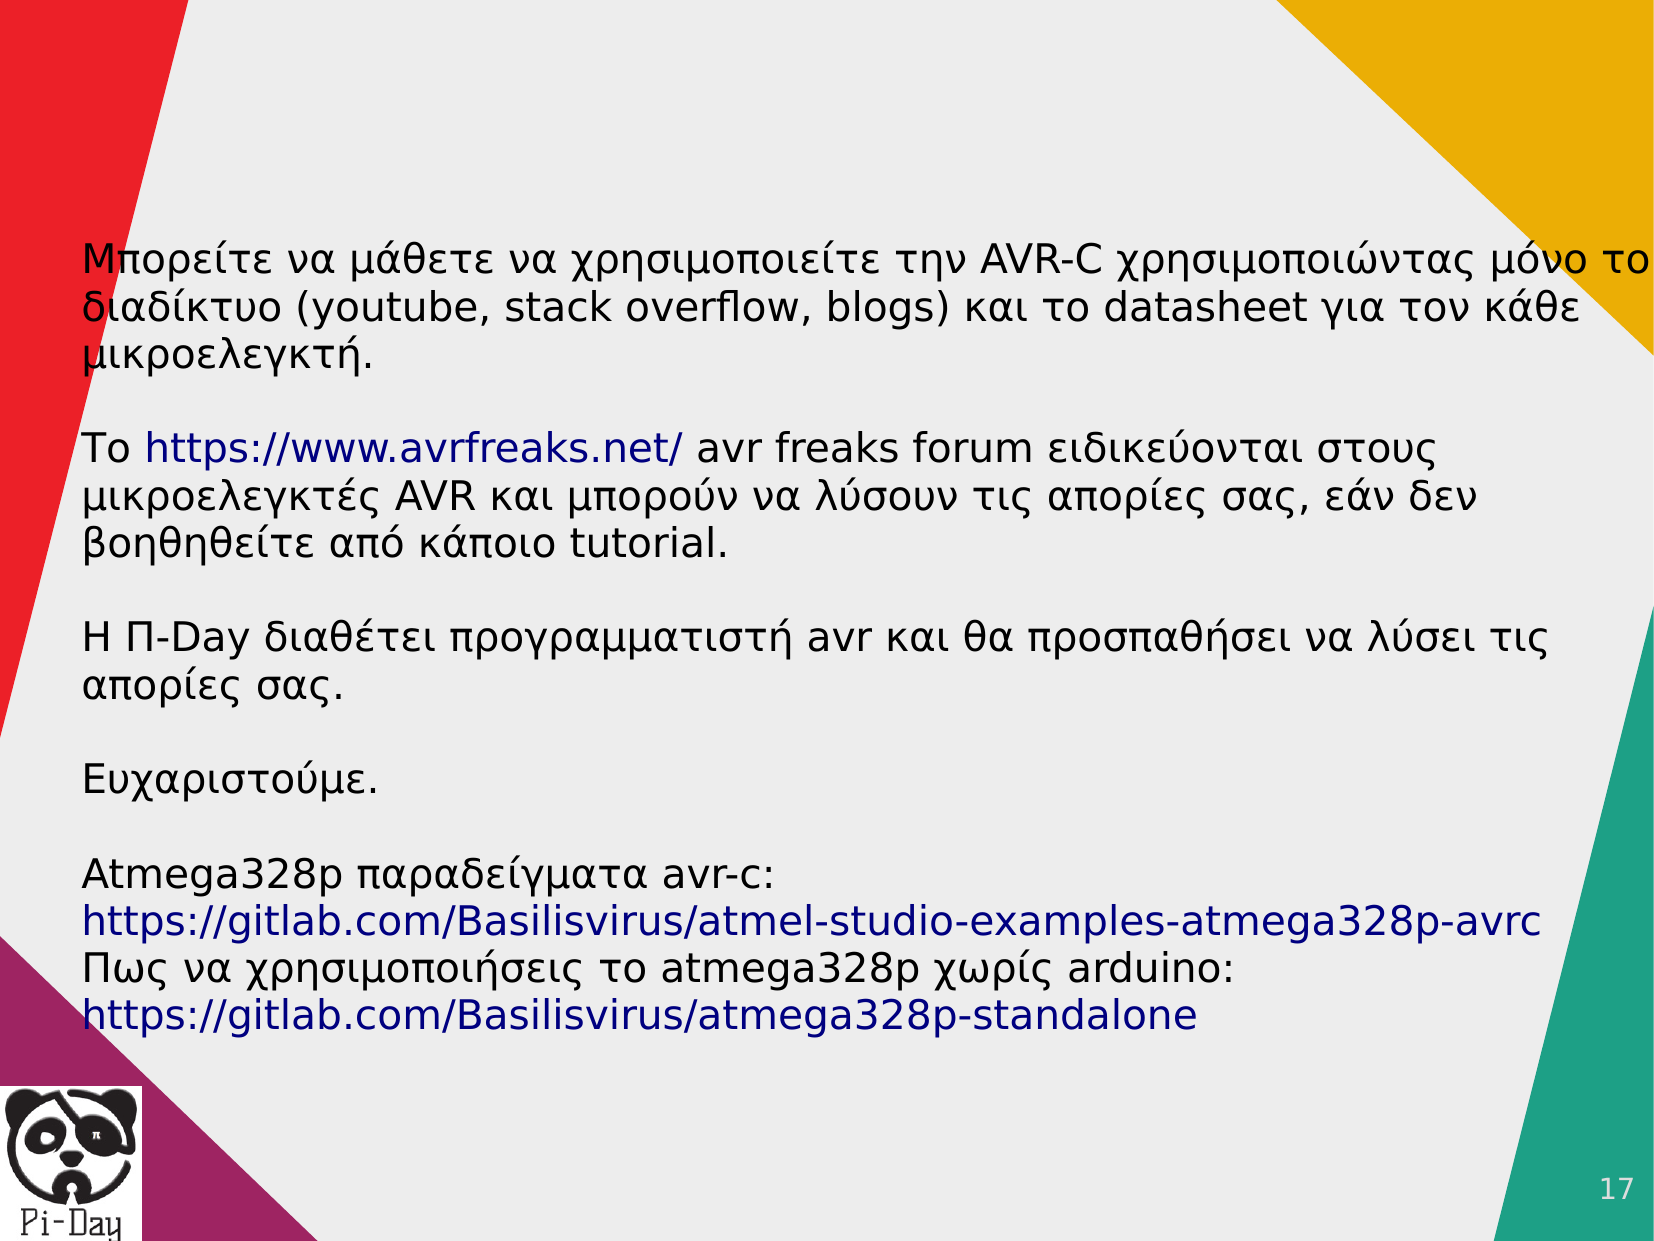

# Μπορείτε να μάθετε να χρησιμοποιείτε την AVR-C χρησιμοποιώντας μόνο το διαδίκτυο (youtube, stack overflow, blogs) και το datasheet για τον κάθε μικροελεγκτή. Το https://www.avrfreaks.net/ avr freaks forum ειδικεύονται στους μικροελεγκτές AVR και μπορούν να λύσουν τις απορίες σας, εάν δεν βοηθηθείτε από κάποιο tutorial. H Π-Day διαθέτει προγραμματιστή avr και θα προσπαθήσει να λύσει τις απορίες σας. Ευχαριστούμε. Atmega328p παραδείγματα avr-c: https://gitlab.com/Basilisvirus/atmel-studio-examples-atmega328p-avrc Πως να χρησιμοποιήσεις το atmega328p χωρίς arduino: https://gitlab.com/Basilisvirus/atmega328p-standalone
17